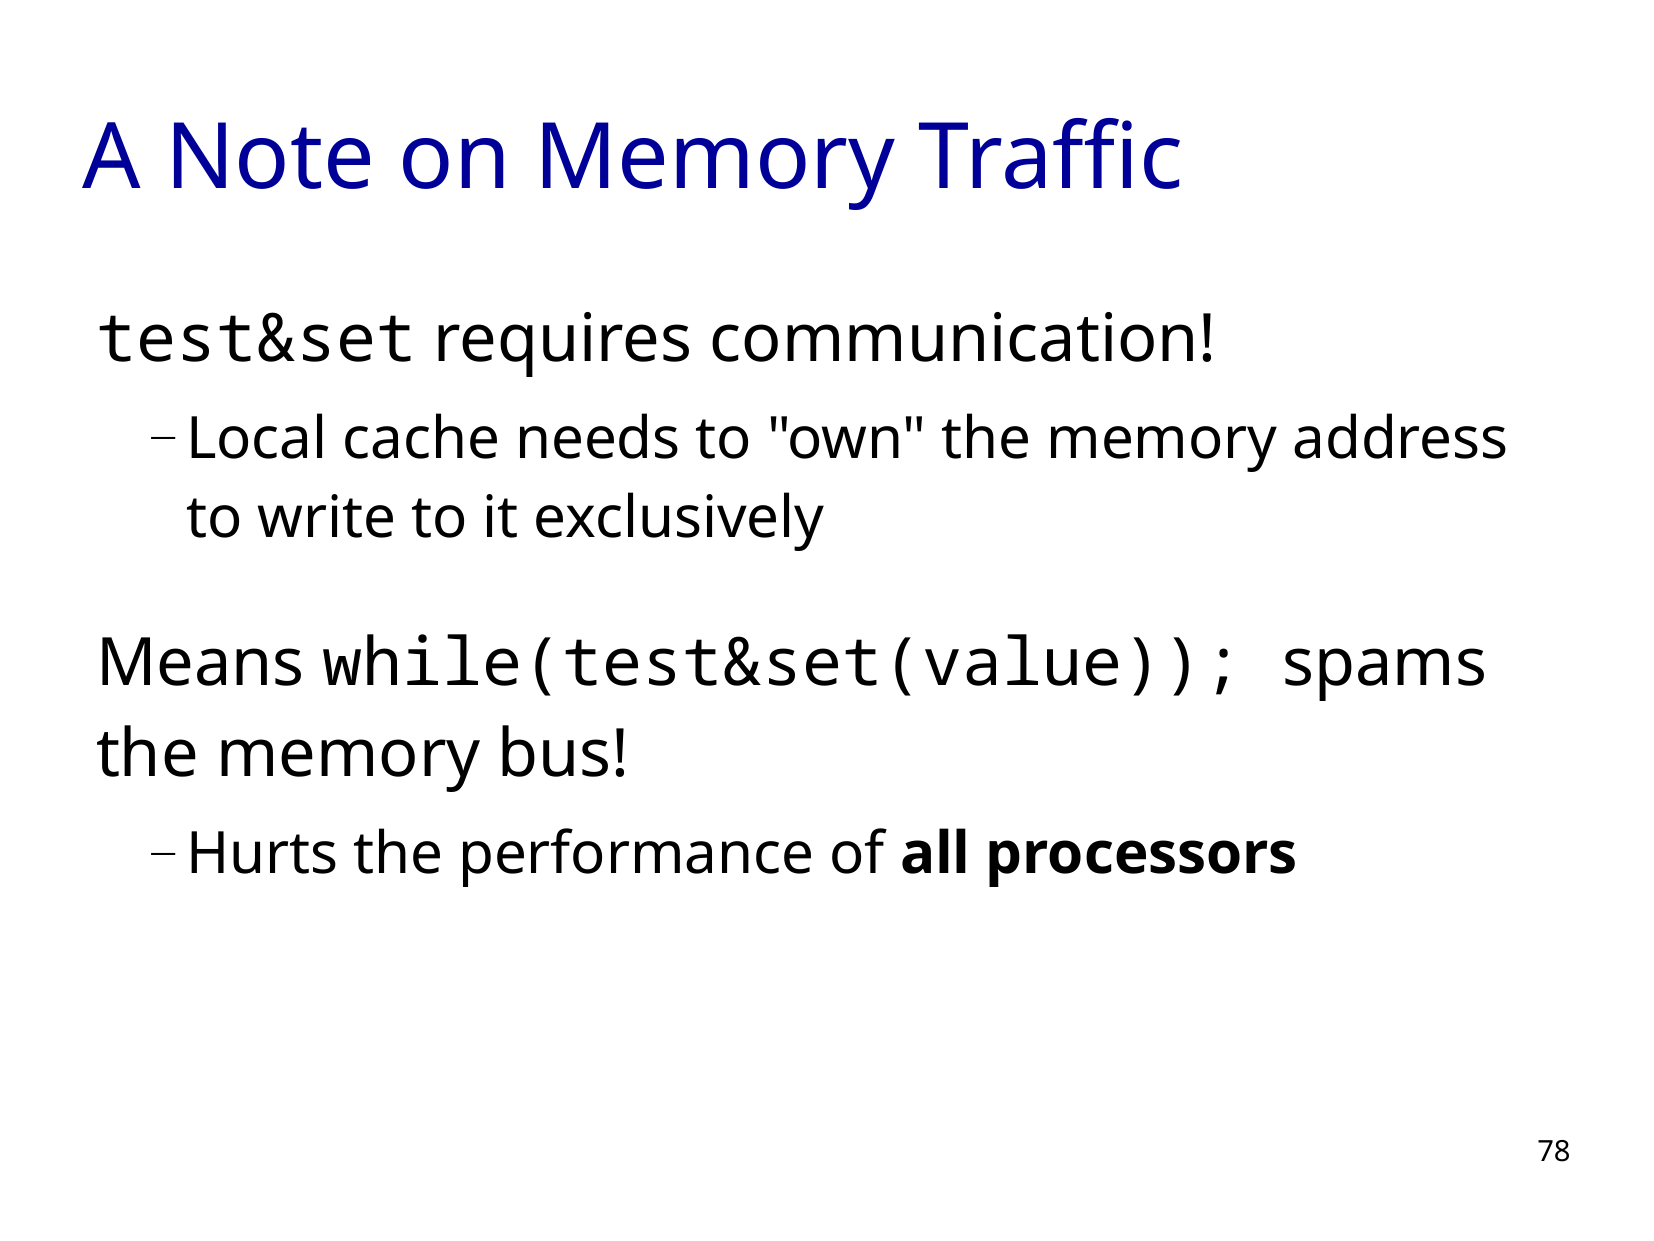

# A Note on Memory Traffic
test&set requires communication!
Local cache needs to "own" the memory address to write to it exclusively
Means while(test&set(value)); spams the memory bus!
Hurts the performance of all processors
78